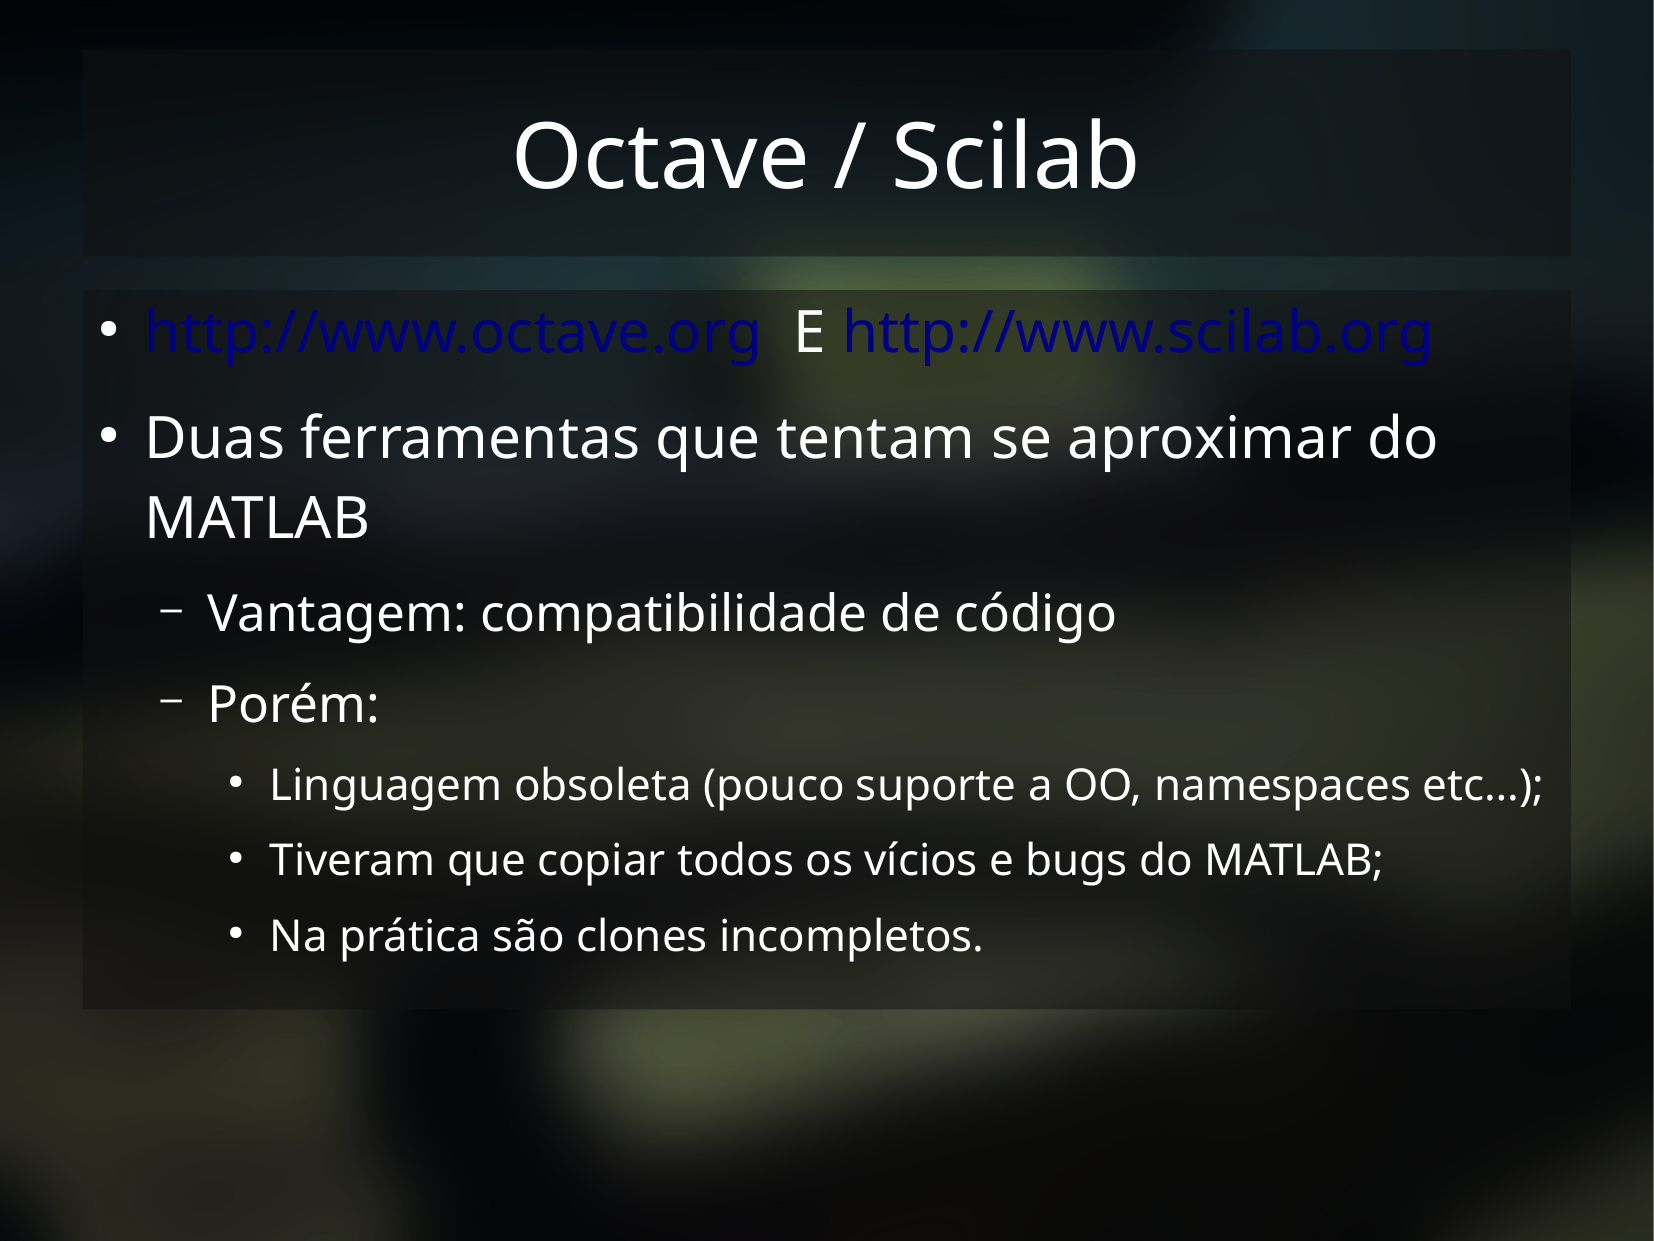

# Octave / Scilab
http://www.octave.org E http://www.scilab.org
Duas ferramentas que tentam se aproximar do MATLAB
Vantagem: compatibilidade de código
Porém:
Linguagem obsoleta (pouco suporte a OO, namespaces etc…);
Tiveram que copiar todos os vícios e bugs do MATLAB;
Na prática são clones incompletos.